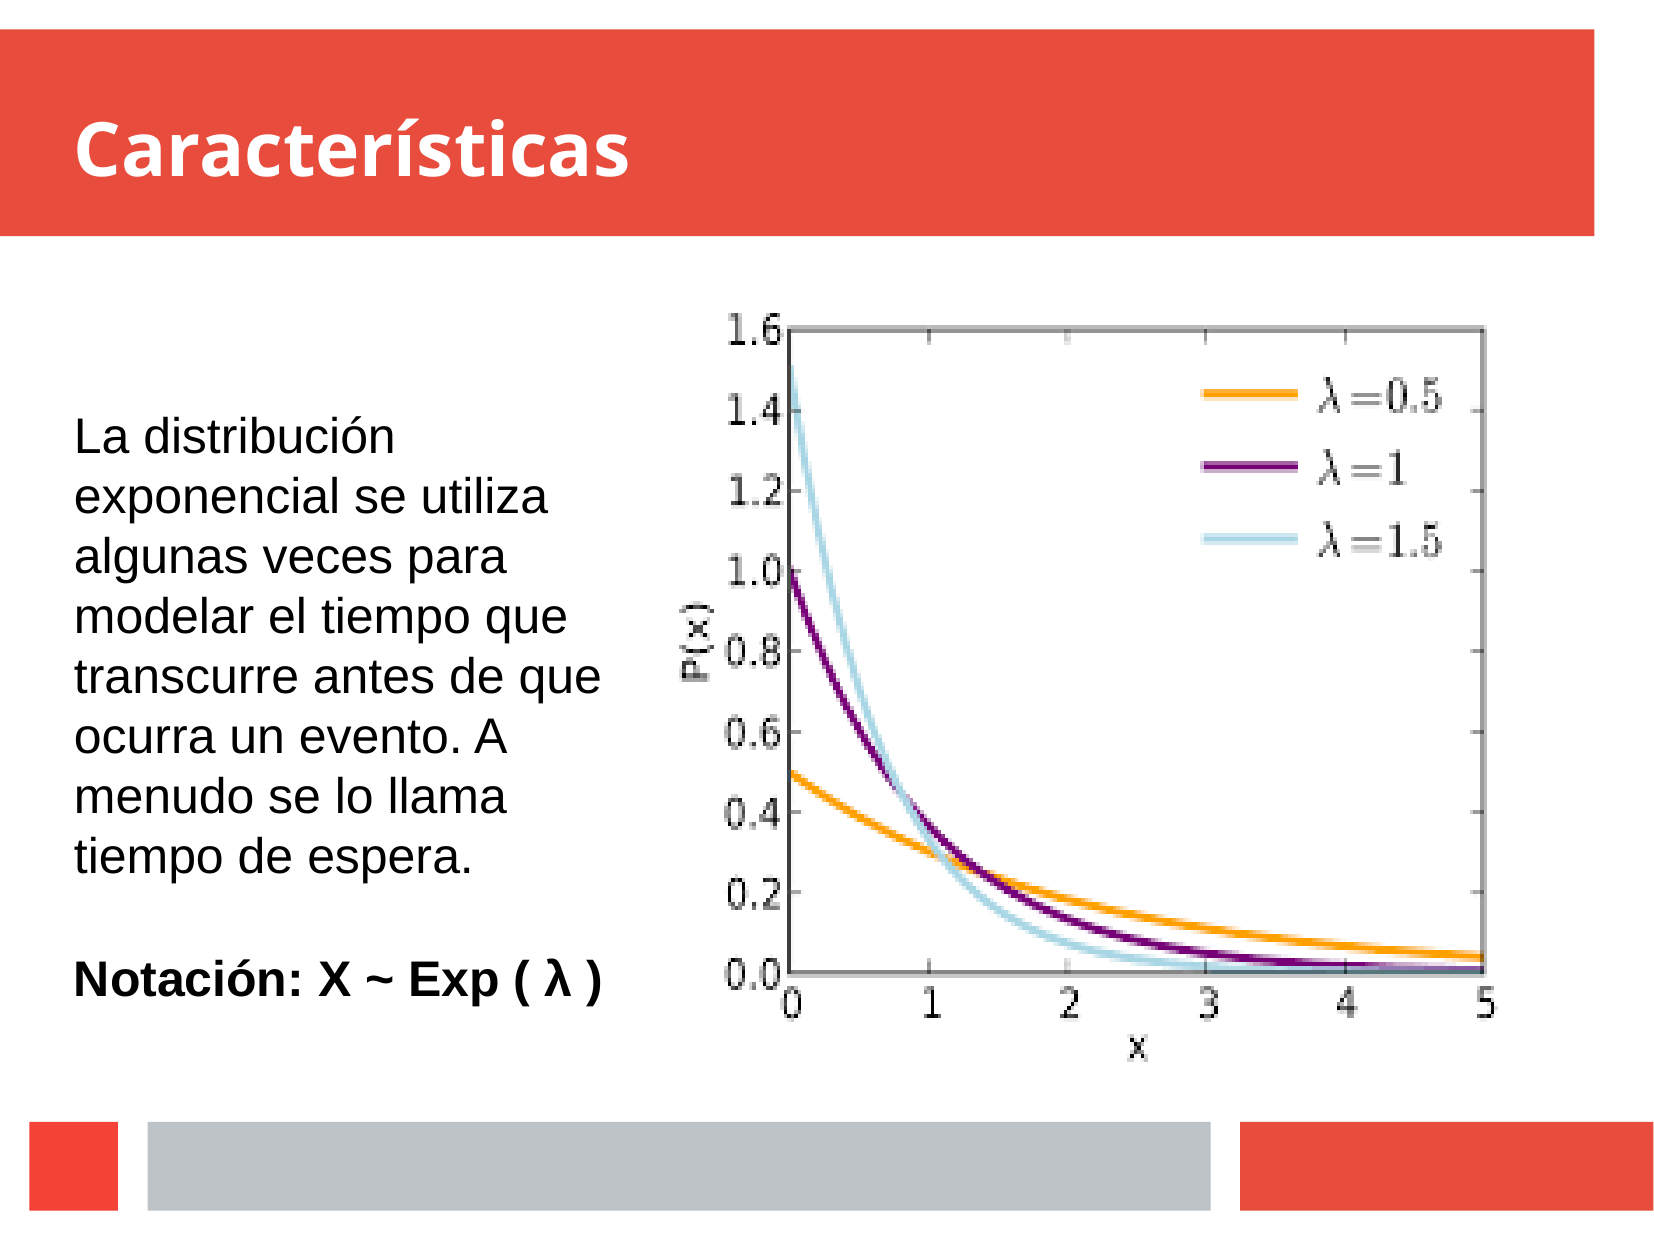

# Características
La distribución exponencial se utiliza algunas veces para modelar el tiempo que transcurre antes de que ocurra un evento. A menudo se lo llama tiempo de espera.
Notación: X ~ Exp ( λ )